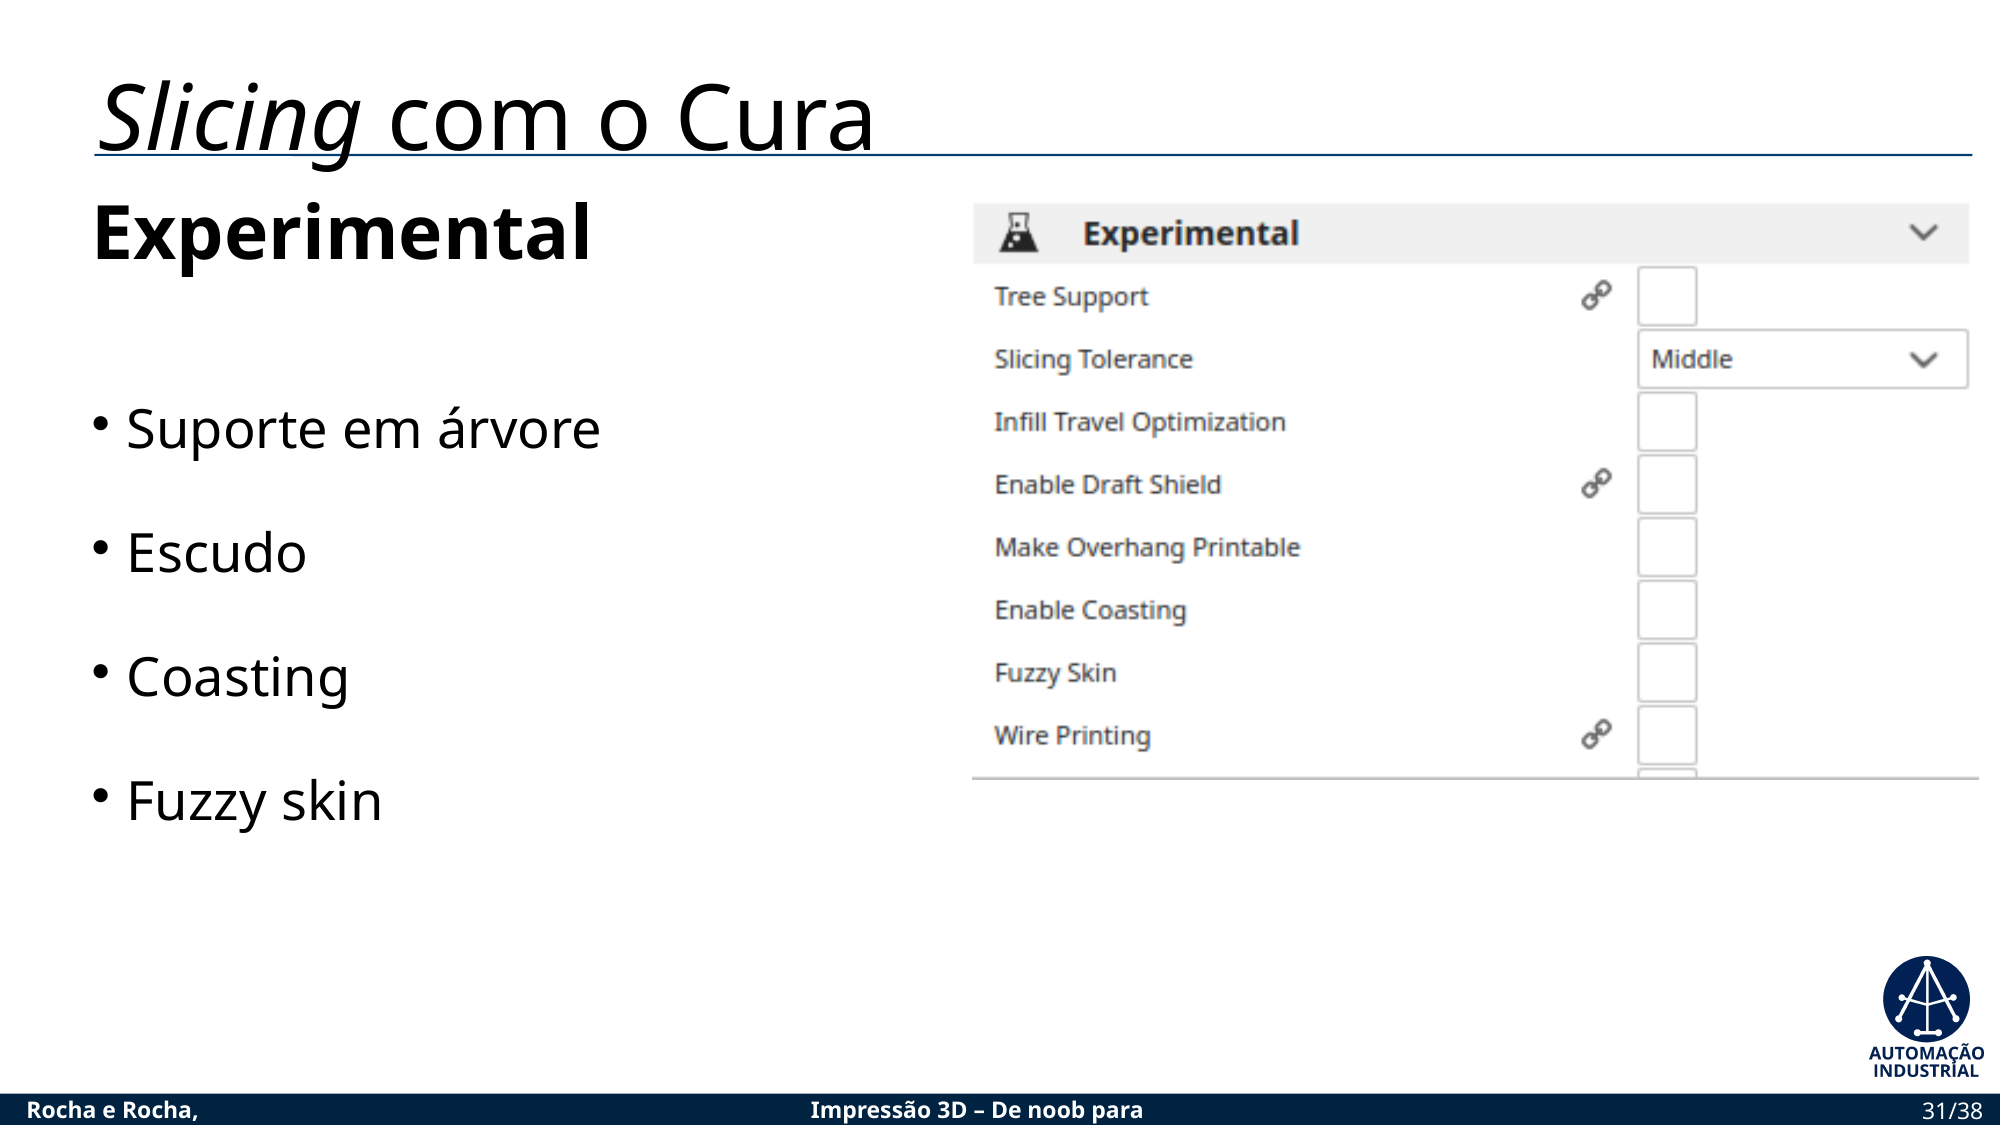

Slicing com o Cura
Experimental
Suporte em árvore
Escudo
Coasting
Fuzzy skin